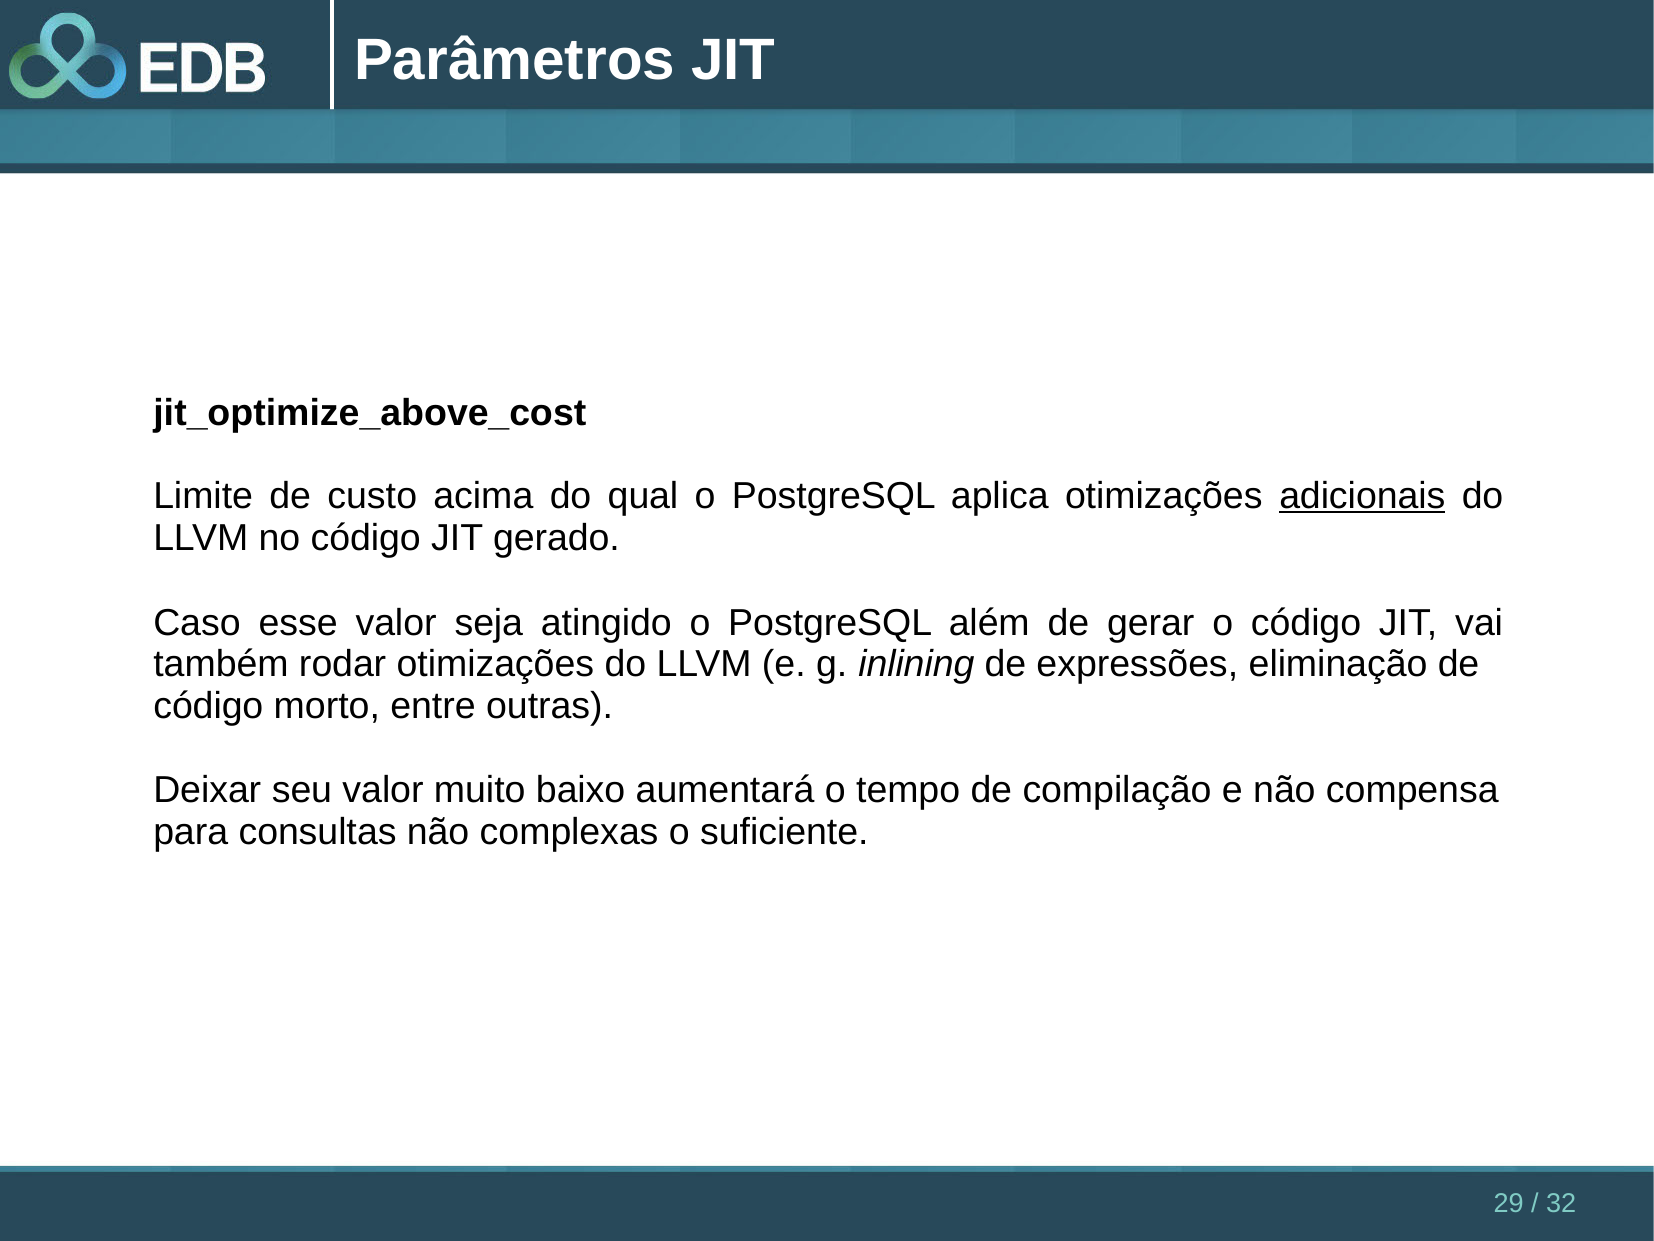

# Parâmetros JIT
jit_optimize_above_cost
Limite de custo acima do qual o PostgreSQL aplica otimizações adicionais do LLVM no código JIT gerado.
Caso esse valor seja atingido o PostgreSQL além de gerar o código JIT, vai também rodar otimizações do LLVM (e. g. inlining de expressões, eliminação de
código morto, entre outras).
Deixar seu valor muito baixo aumentará o tempo de compilação e não compensa
para consultas não complexas o suficiente.